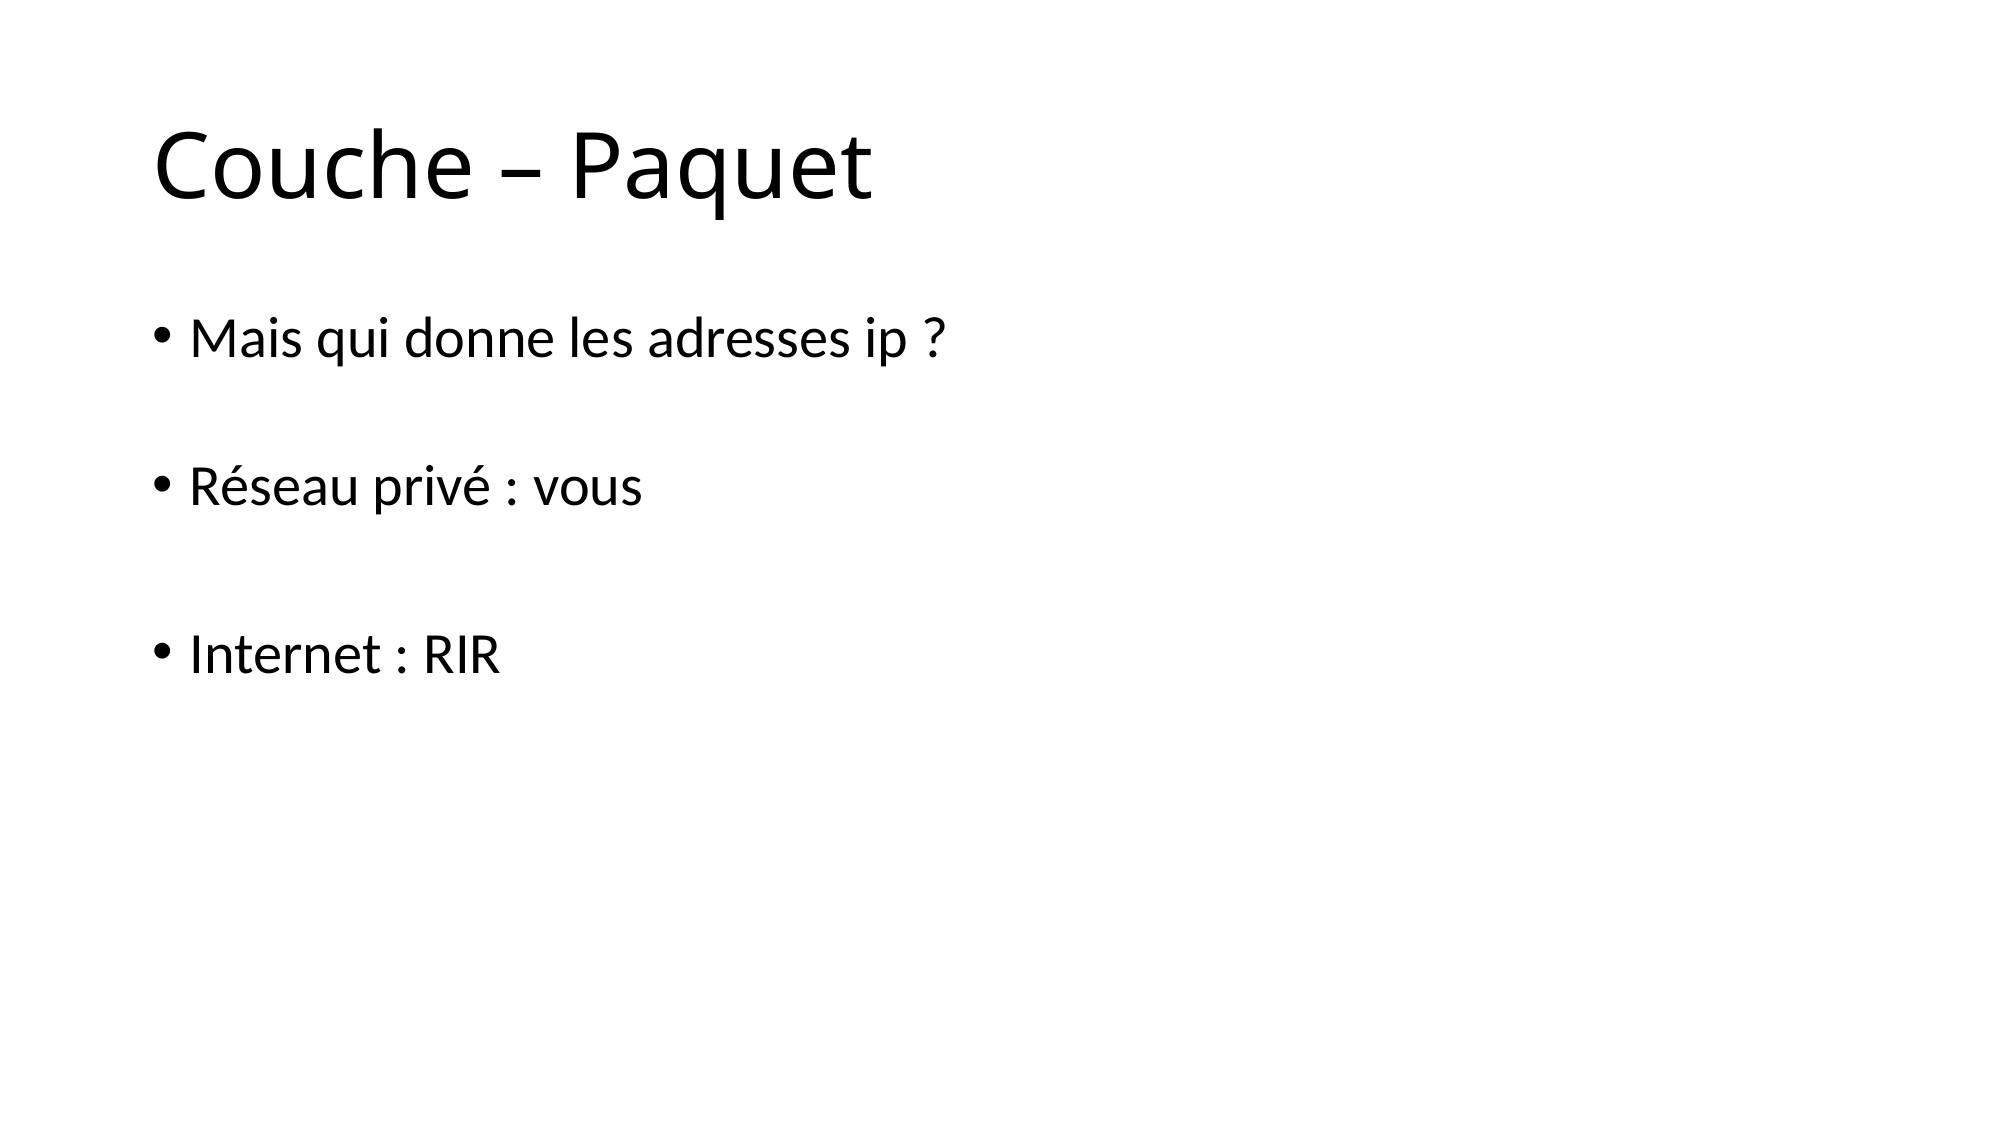

# Couche – Paquet
Mais qui donne les adresses ip ?
Réseau privé : vous
Internet : RIR